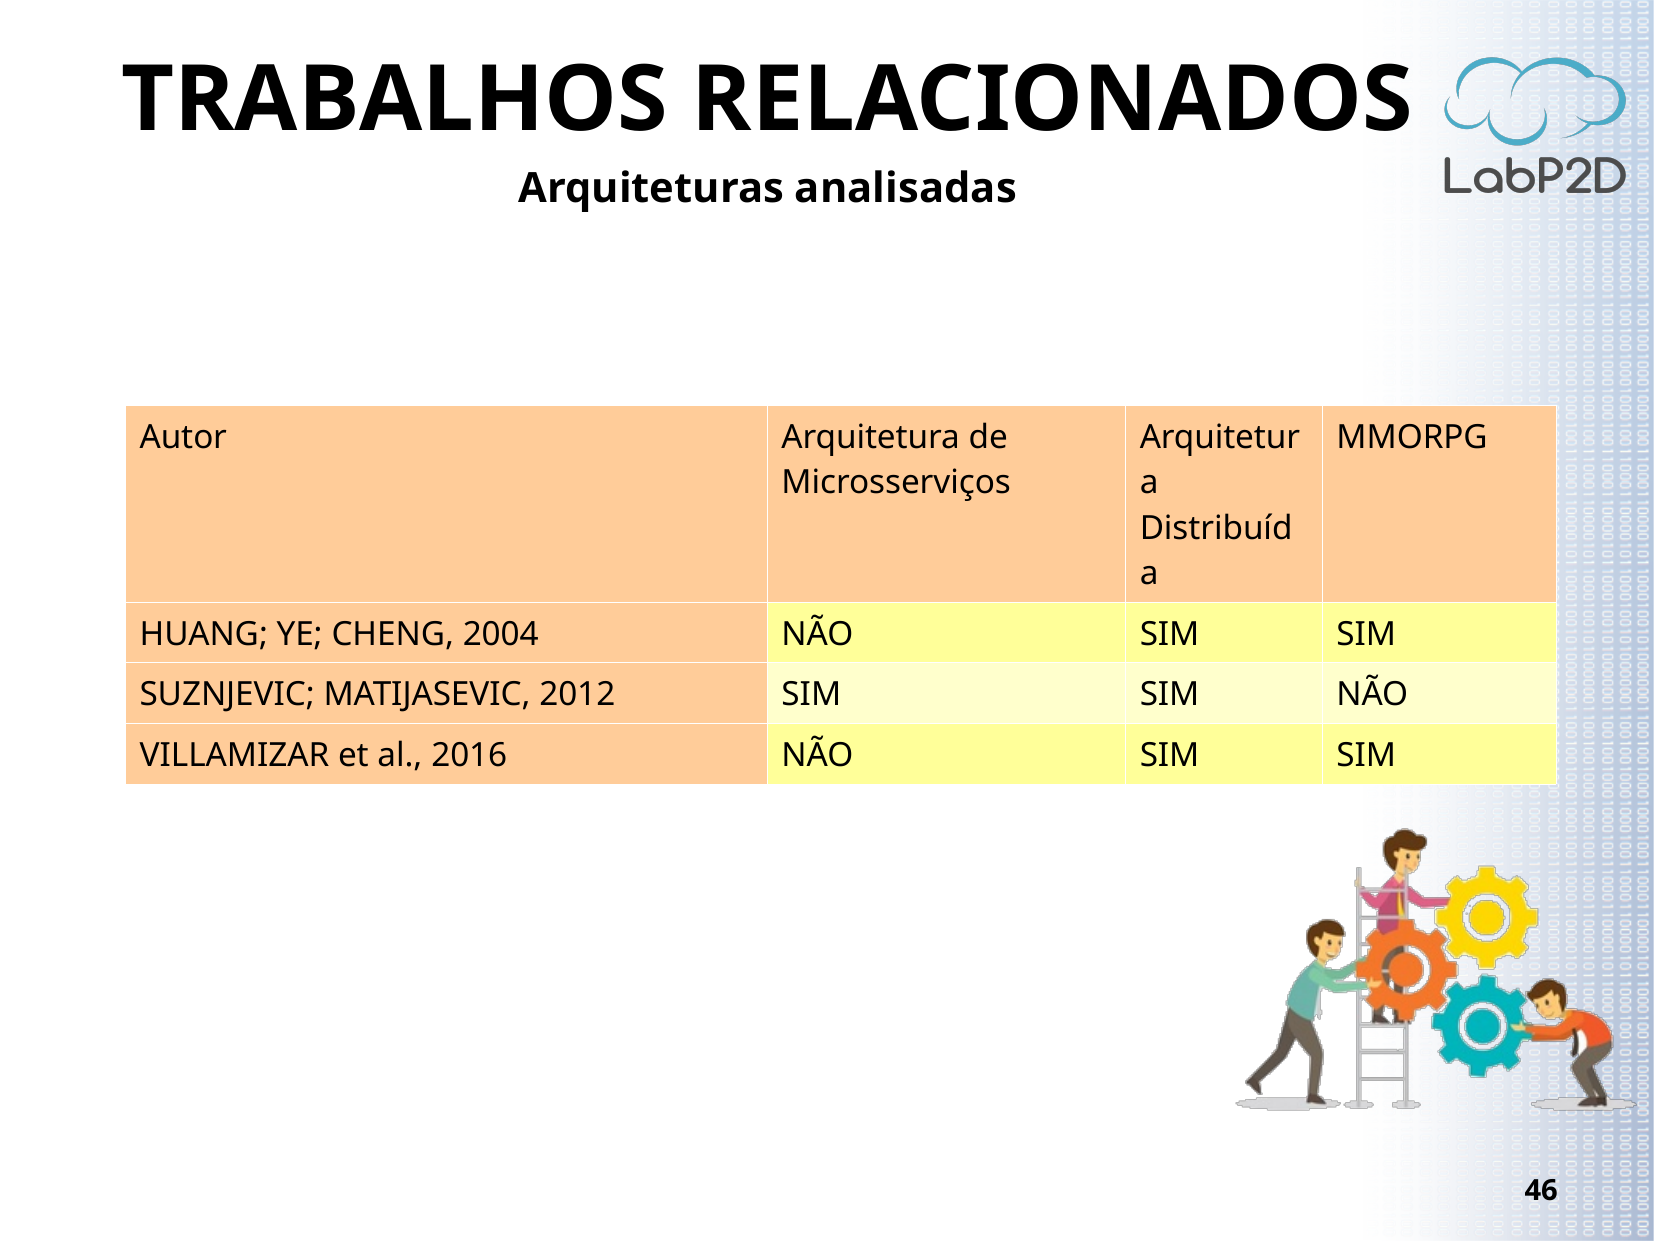

# TRABALHOS RELACIONADOS Arquiteturas analisadas
| Autor | Arquitetura de Microsserviços | Arquitetura Distribuída | MMORPG |
| --- | --- | --- | --- |
| HUANG; YE; CHENG, 2004 | NÃO | SIM | SIM |
| SUZNJEVIC; MATIJASEVIC, 2012 | SIM | SIM | NÃO |
| VILLAMIZAR et al., 2016 | NÃO | SIM | SIM |
46